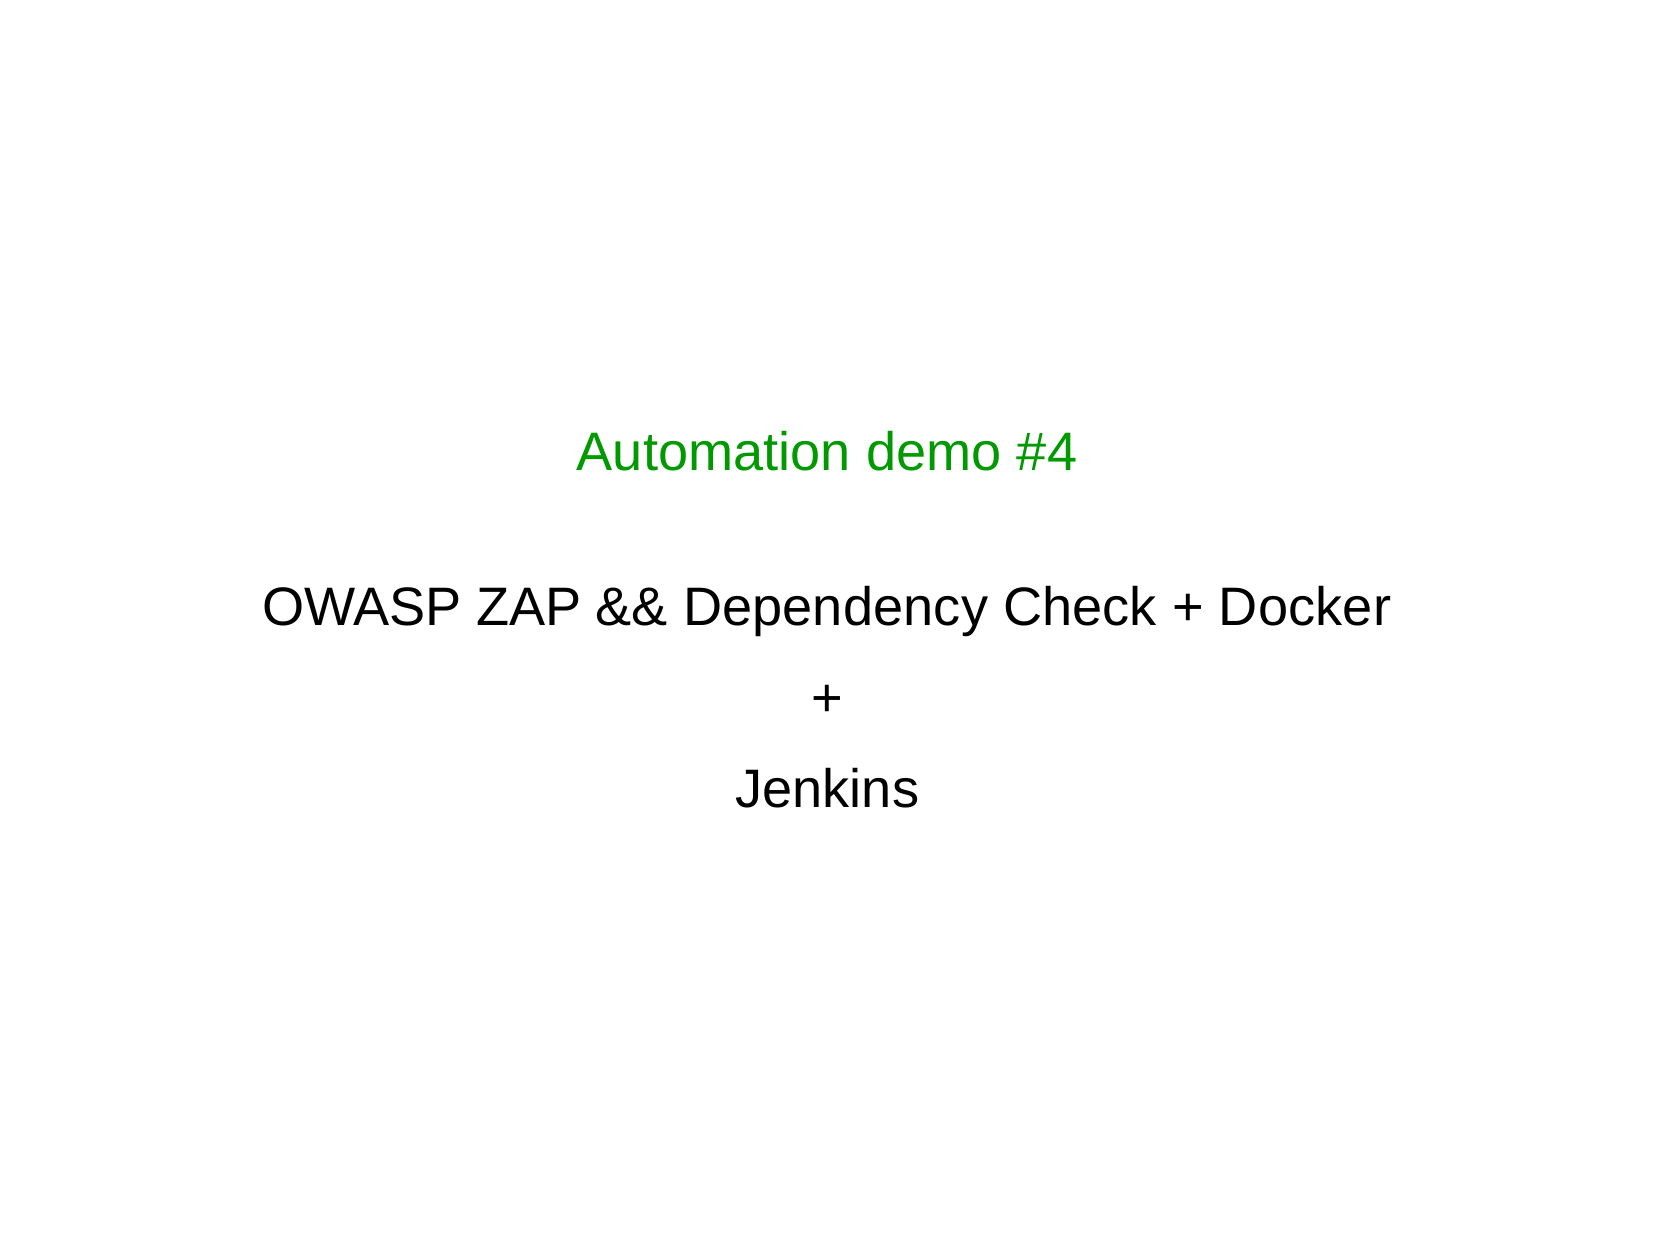

Automation demo #4
OWASP ZAP && Dependency Check + Docker
+
Jenkins